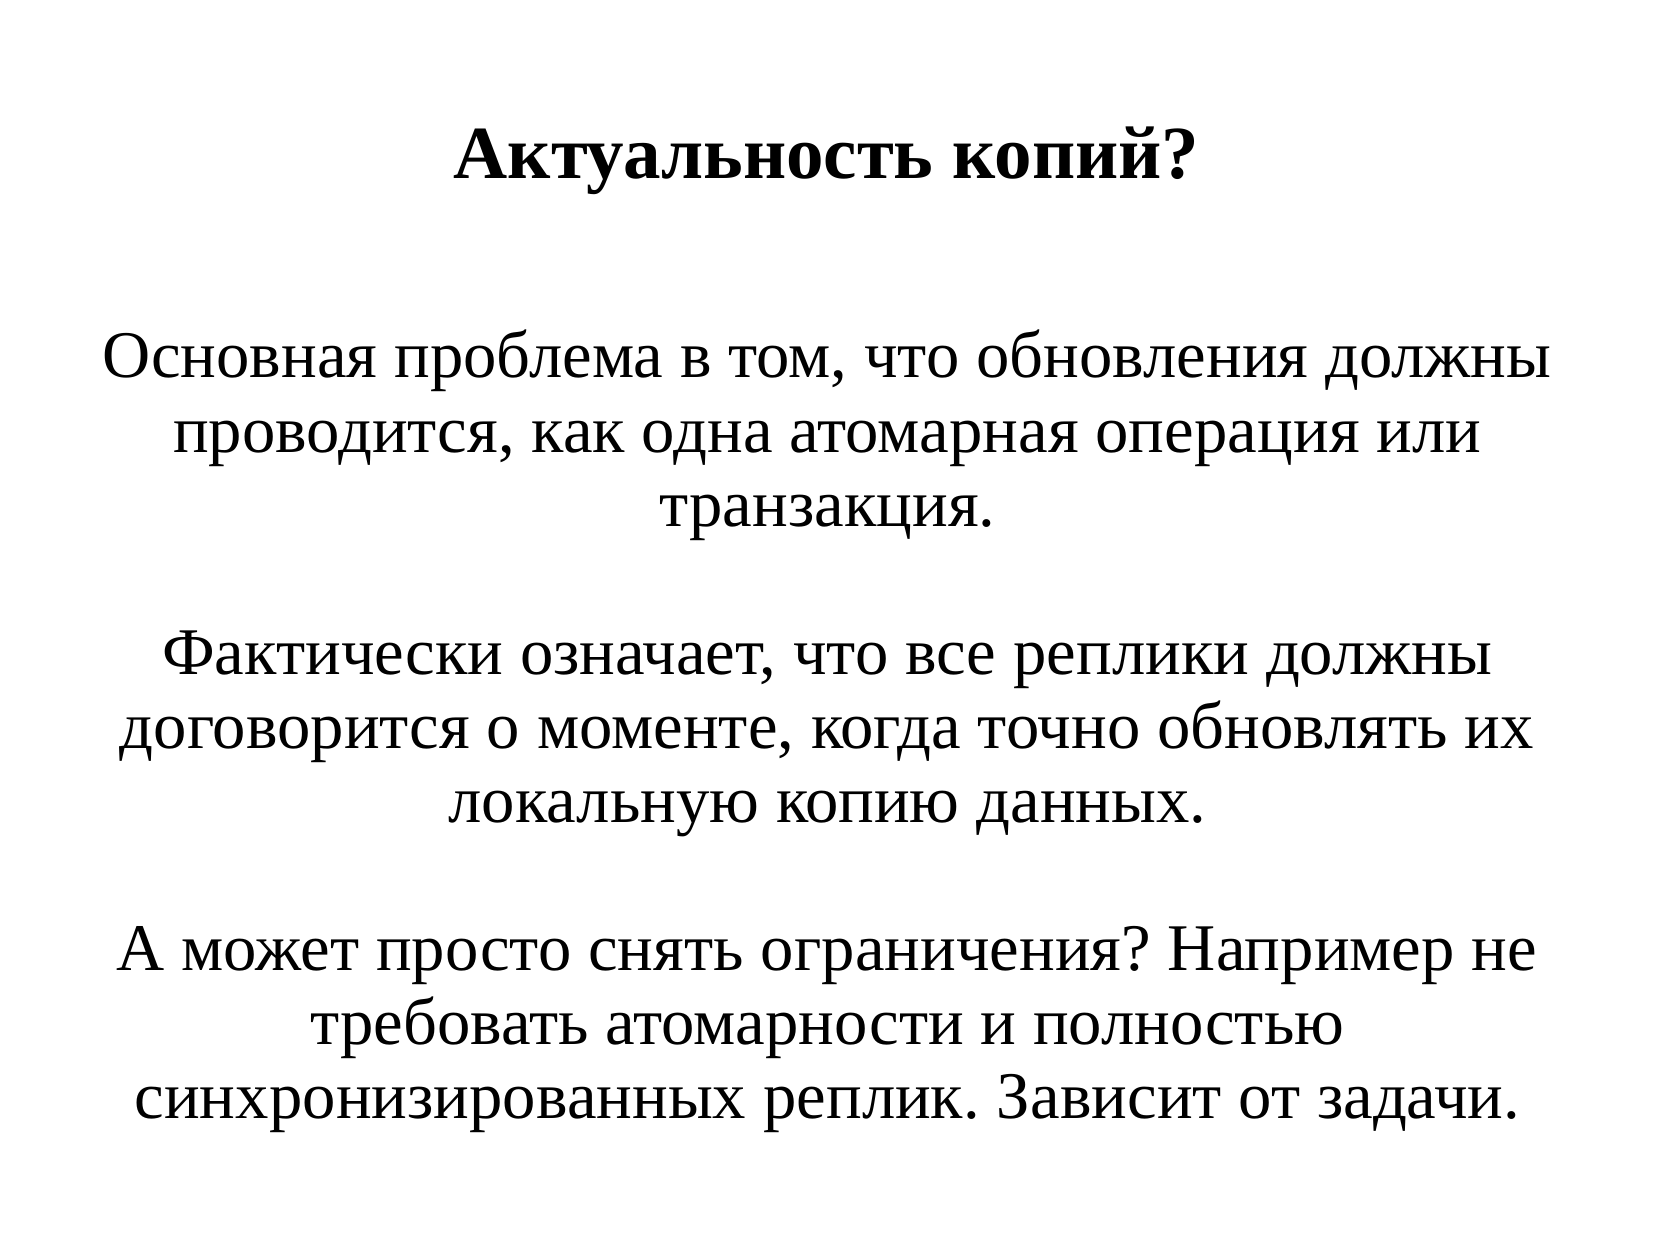

# Актуальность копий?
Основная проблема в том, что обновления должны проводится, как одна атомарная операция или транзакция.
Фактически означает, что все реплики должны договорится о моменте, когда точно обновлять их локальную копию данных.
А может просто снять ограничения? Например не требовать атомарности и полностью синхронизированных реплик. Зависит от задачи.